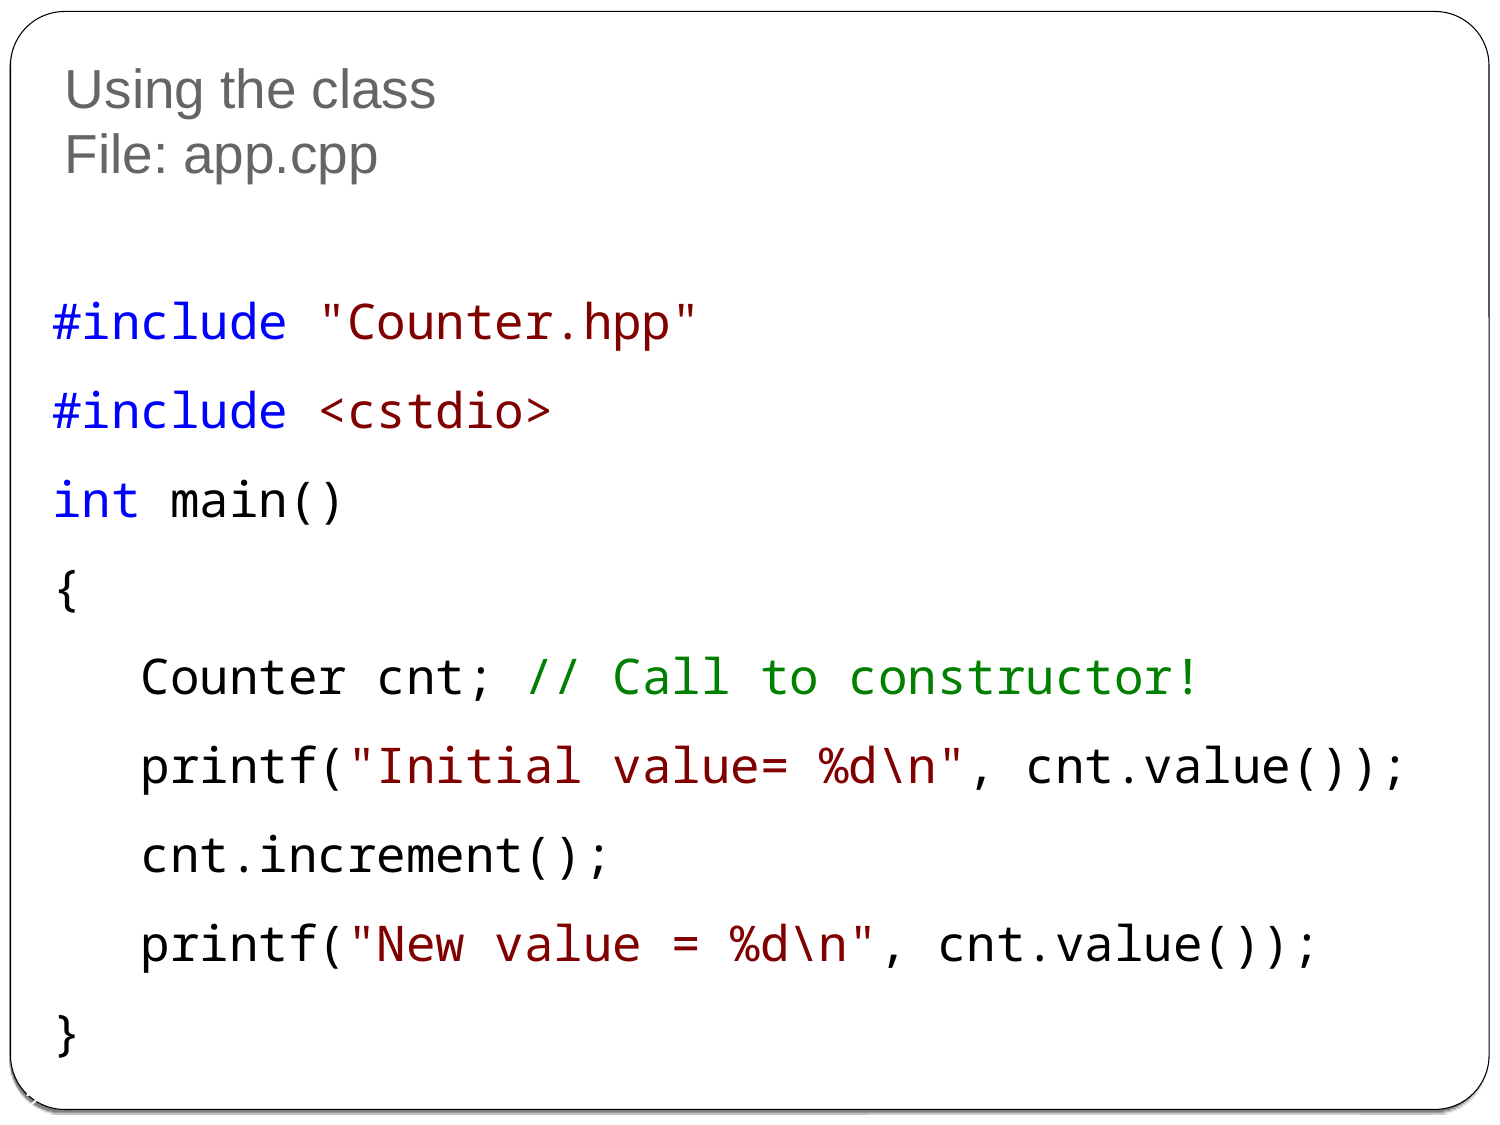

# Using the class File: app.cpp
#include "Counter.hpp"
#include <cstdio>
int main()
{
   Counter cnt; // Call to constructor!
 printf("Initial value= %d\n", cnt.value());
   cnt.increment();
   printf("New value = %d\n", cnt.value());
}